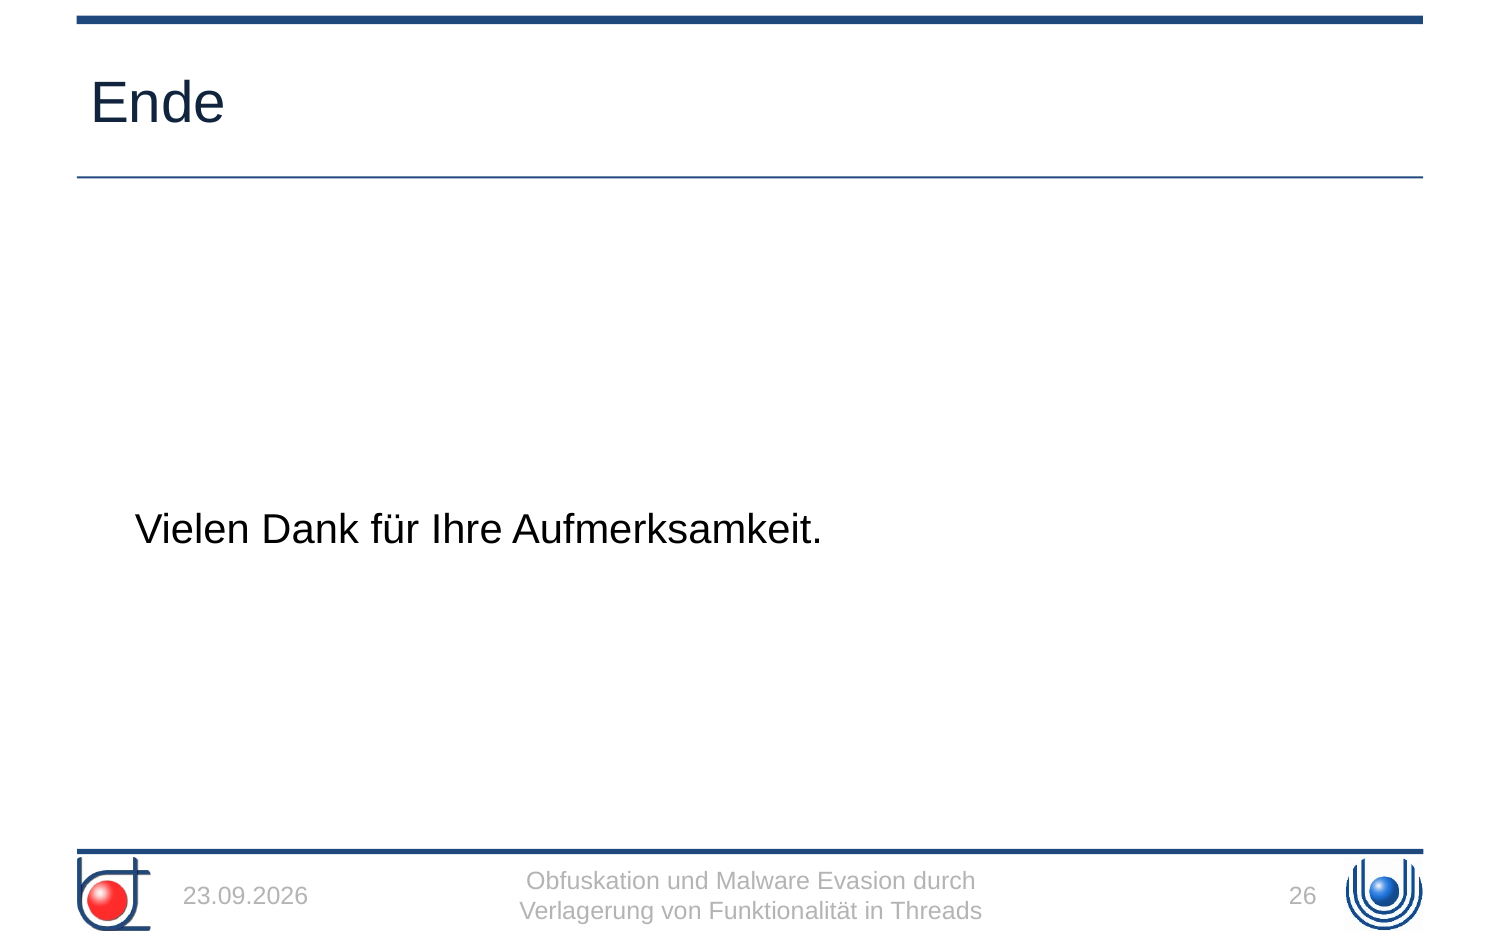

# Ende
Vielen Dank für Ihre Aufmerksamkeit.
Obfuskation und Malware Evasion durch Verlagerung von Funktionalität in Threads